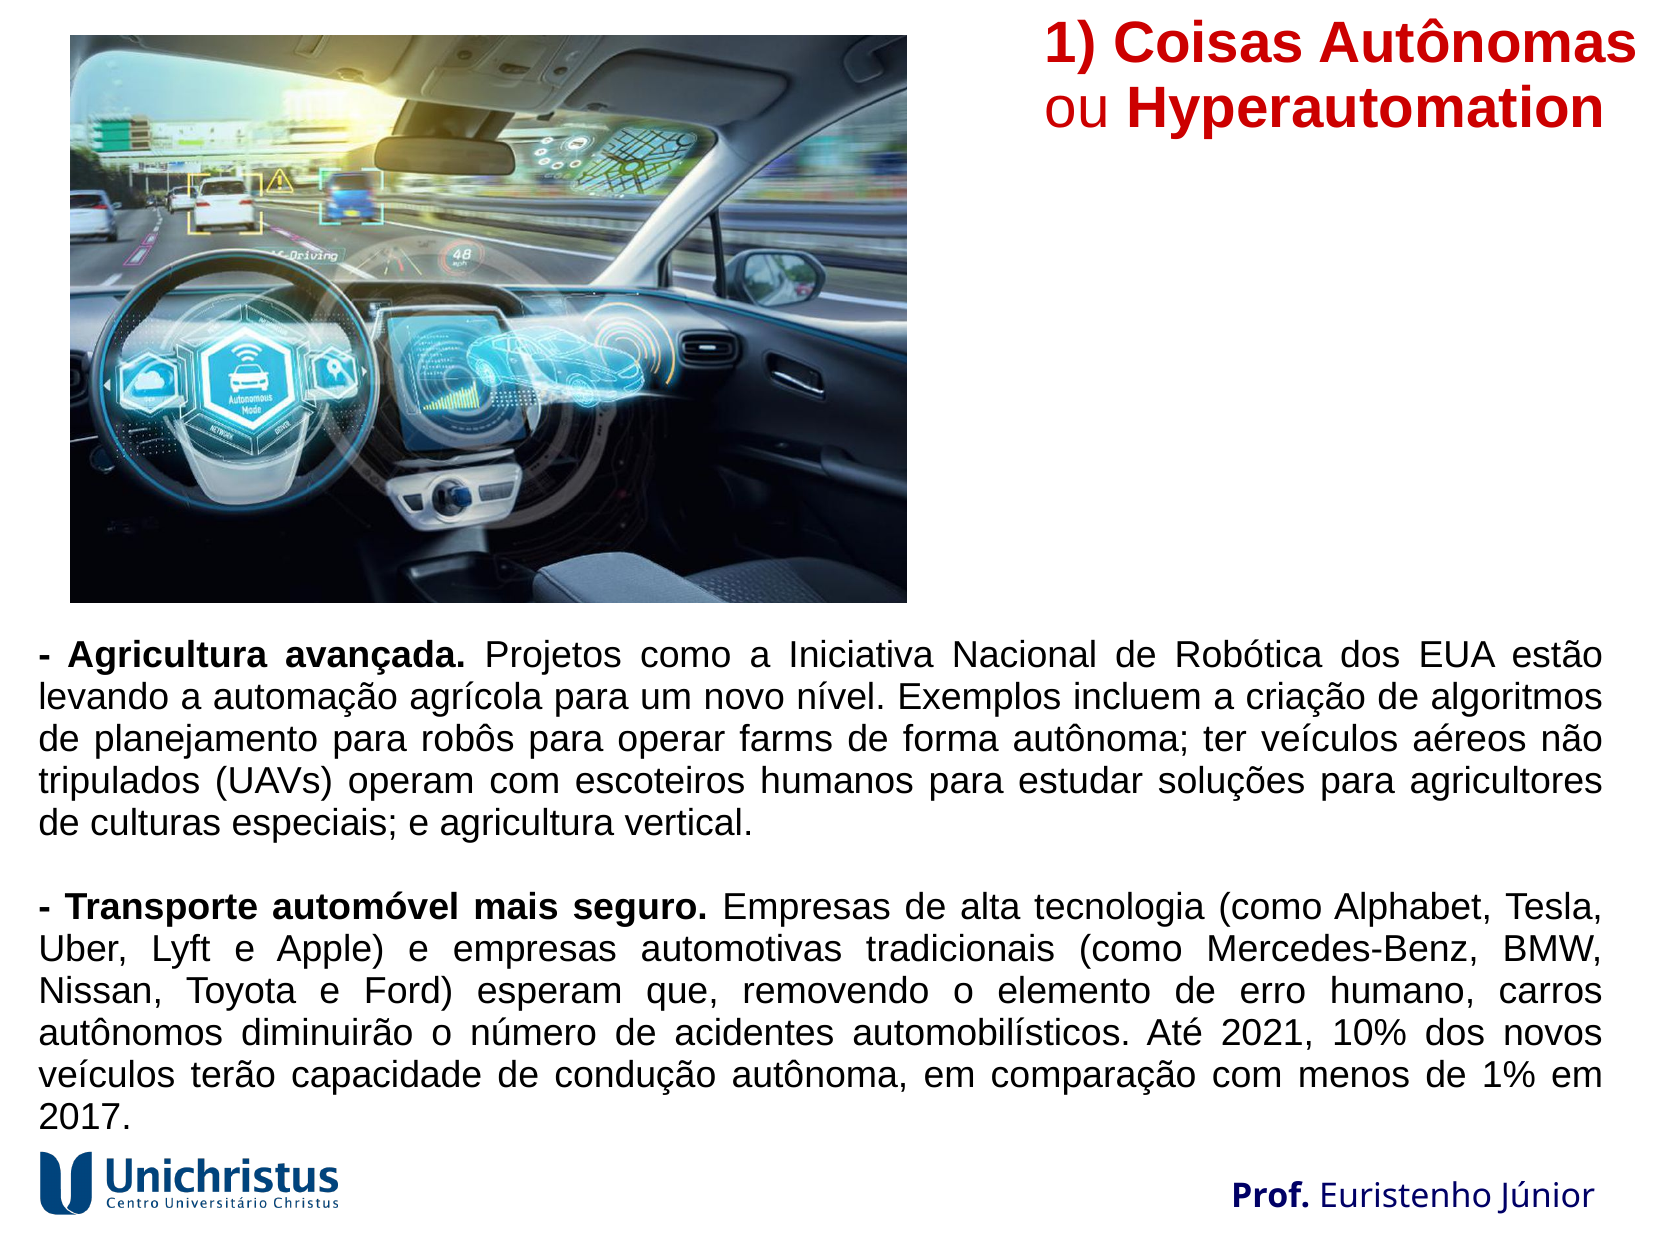

1) Coisas Autônomas
ou Hyperautomation
- Agricultura avançada. Projetos como a Iniciativa Nacional de Robótica dos EUA estão levando a automação agrícola para um novo nível. Exemplos incluem a criação de algoritmos de planejamento para robôs para operar farms de forma autônoma; ter veículos aéreos não tripulados (UAVs) operam com escoteiros humanos para estudar soluções para agricultores de culturas especiais; e agricultura vertical.
- Transporte automóvel mais seguro. Empresas de alta tecnologia (como Alphabet, Tesla, Uber, Lyft e Apple) e empresas automotivas tradicionais (como Mercedes-Benz, BMW, Nissan, Toyota e Ford) esperam que, removendo o elemento de erro humano, carros autônomos diminuirão o número de acidentes automobilísticos. Até 2021, 10% dos novos veículos terão capacidade de condução autônoma, em comparação com menos de 1% em 2017.
Prof. Euristenho Júnior